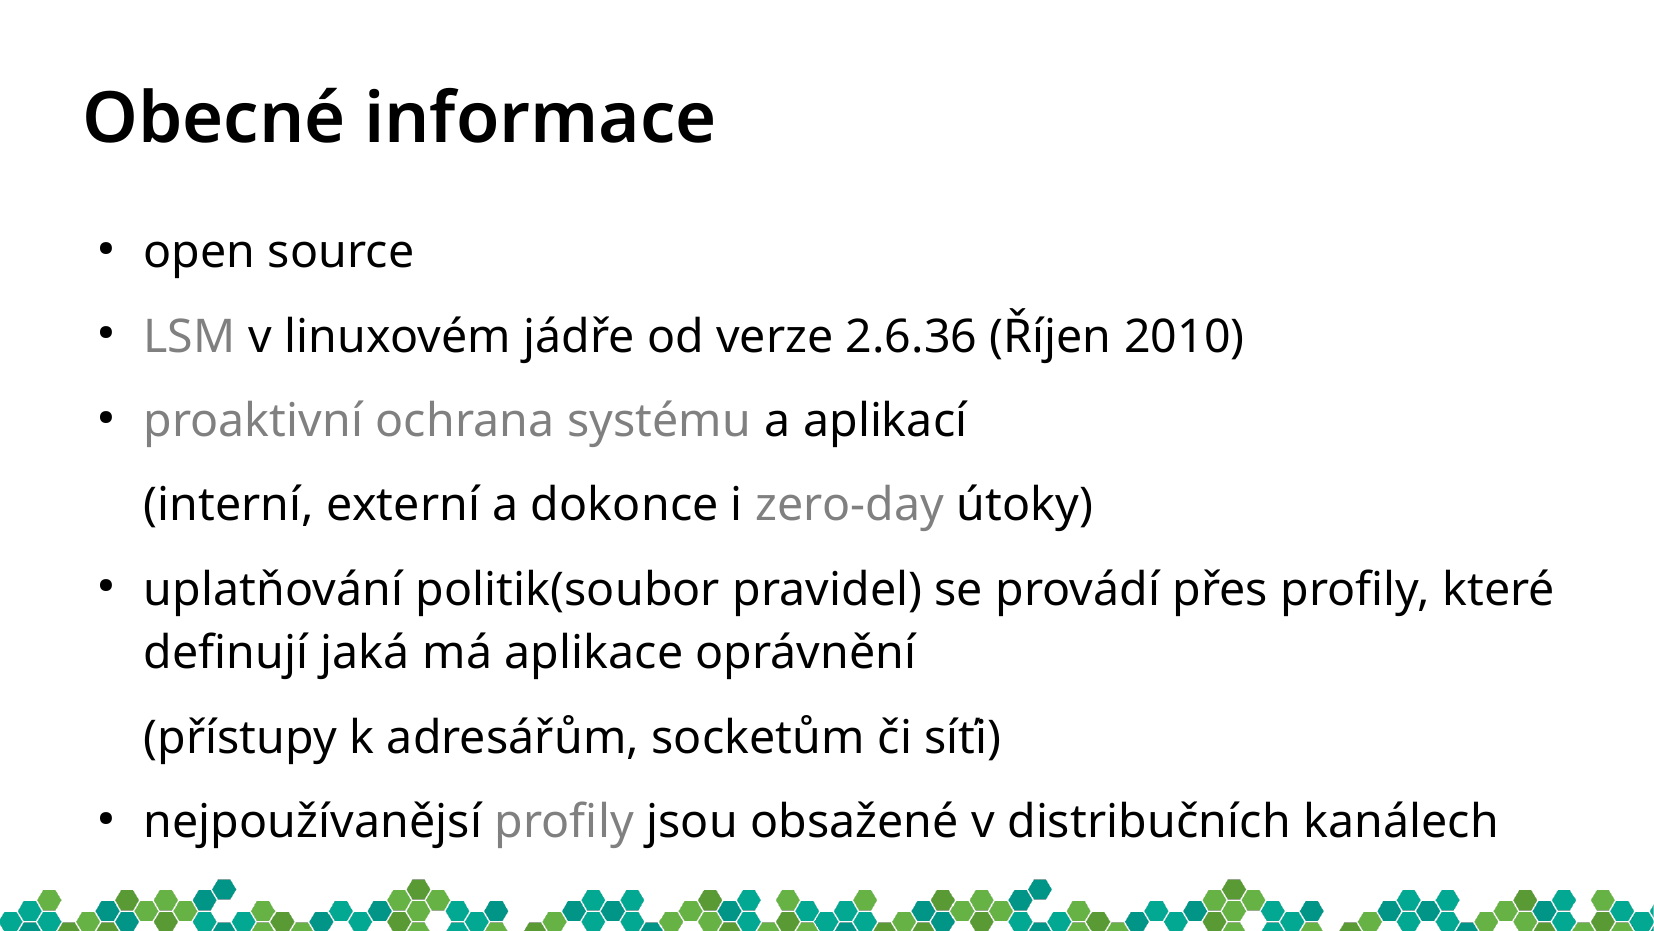

# Obecné informace
open source
LSM v linuxovém jádře od verze 2.6.36 (Říjen 2010)
proaktivní ochrana systému a aplikací
(interní, externí a dokonce i zero-day útoky)
uplatňování politik(soubor pravidel) se provádí přes profily, které definují jaká má aplikace oprávnění
(přístupy k adresářům, socketům či síťi)
nejpoužívanějsí profily jsou obsažené v distribučních kanálech